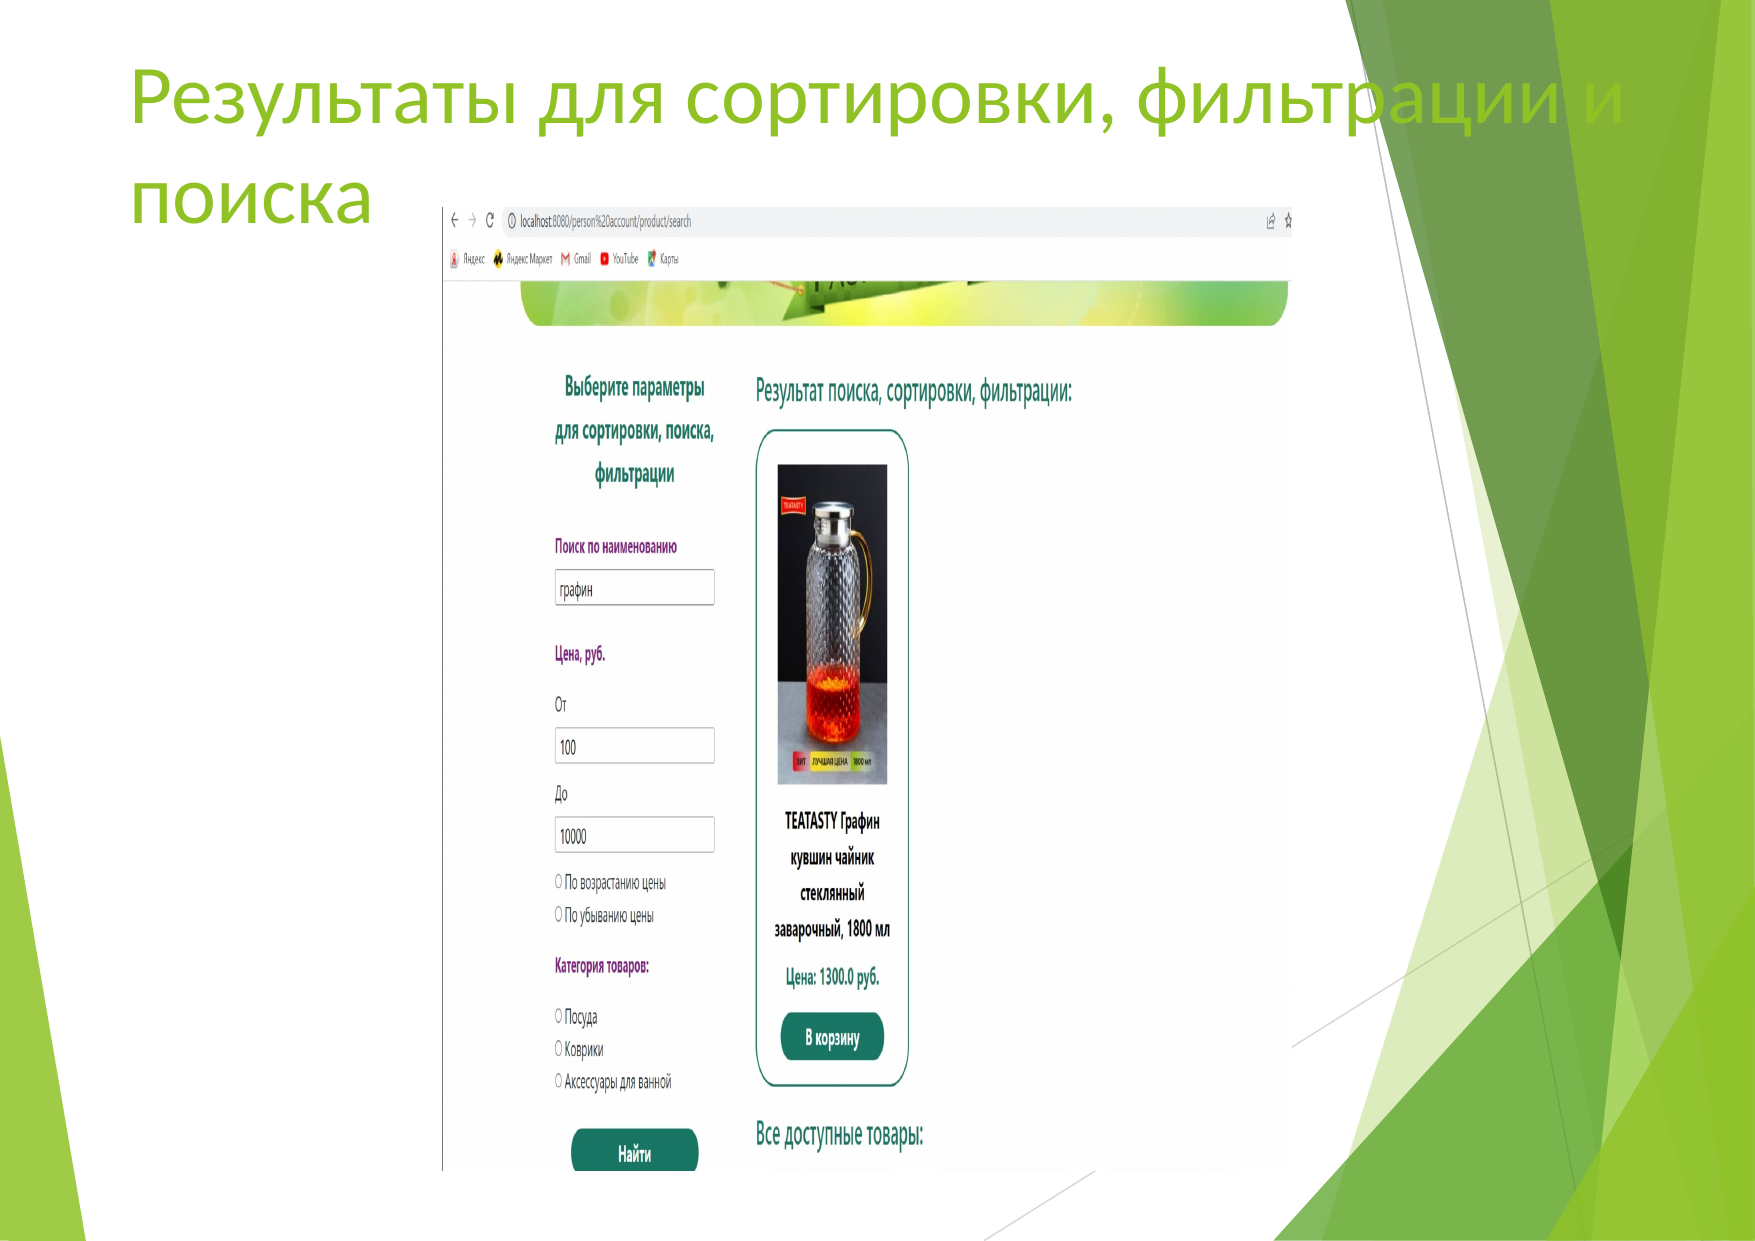

# Результаты для сортировки, фильтрации и поиска